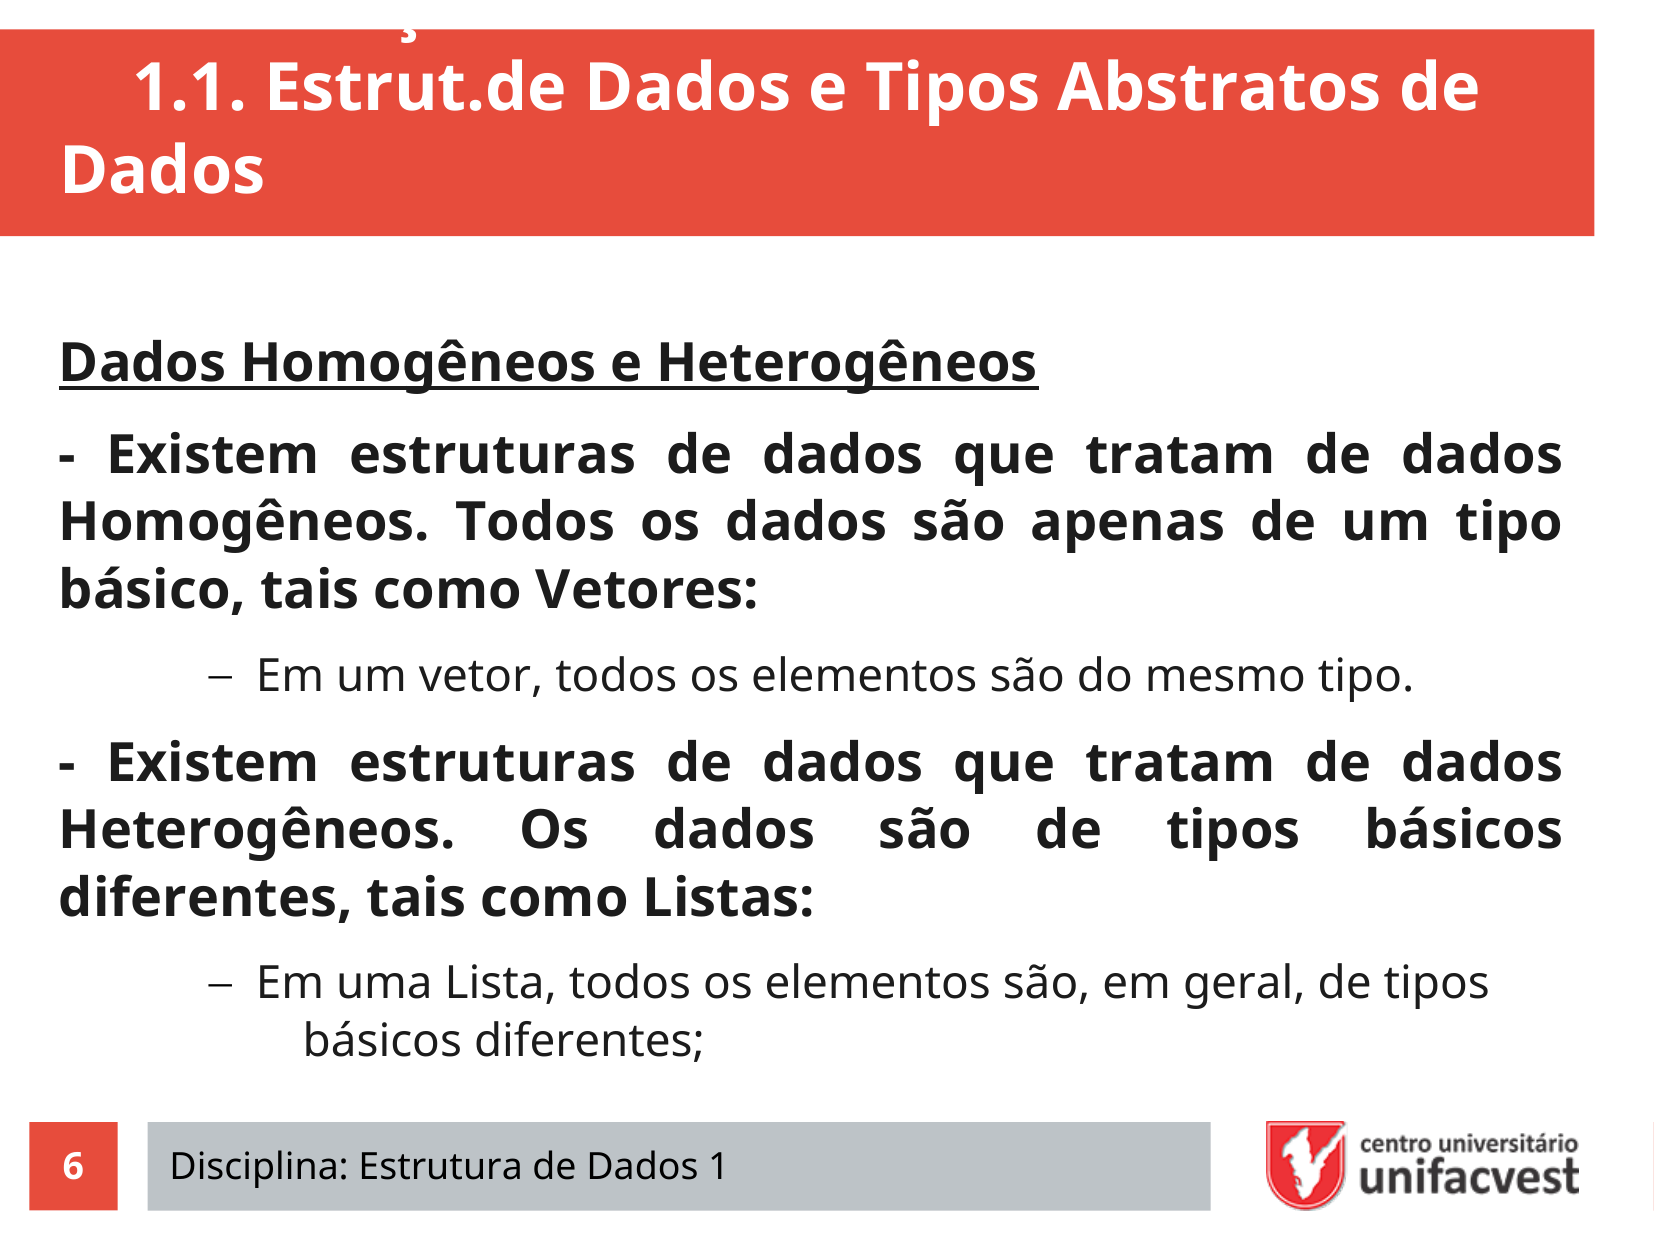

# 1. Introdução 1.1. Estrut.de Dados e Tipos Abstratos de Dados
Dados Homogêneos e Heterogêneos
- Existem estruturas de dados que tratam de dados Homogêneos. Todos os dados são apenas de um tipo básico, tais como Vetores:
Em um vetor, todos os elementos são do mesmo tipo.
- Existem estruturas de dados que tratam de dados Heterogêneos. Os dados são de tipos básicos diferentes, tais como Listas:
Em uma Lista, todos os elementos são, em geral, de tipos básicos diferentes;
6
Disciplina: Estrutura de Dados 1